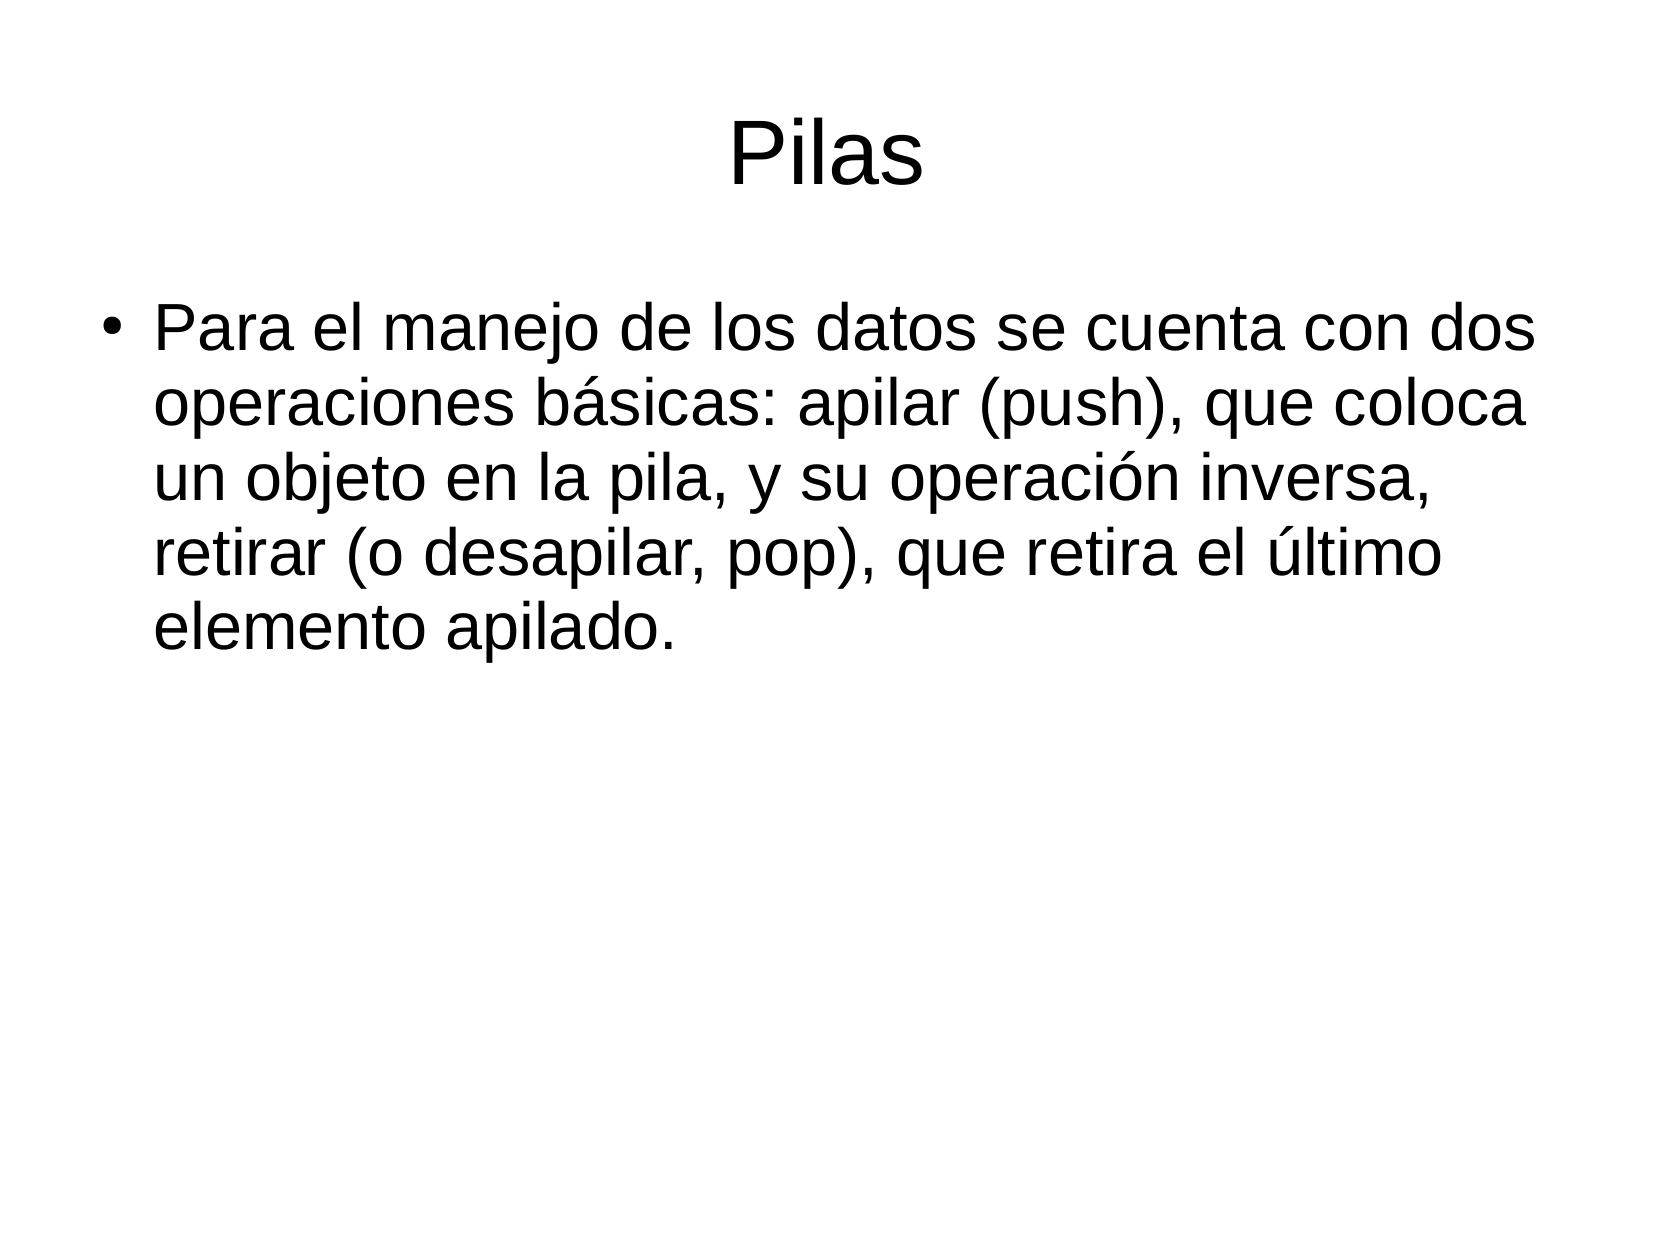

# Pilas
Para el manejo de los datos se cuenta con dos operaciones básicas: apilar (push), que coloca un objeto en la pila, y su operación inversa, retirar (o desapilar, pop), que retira el último elemento apilado.